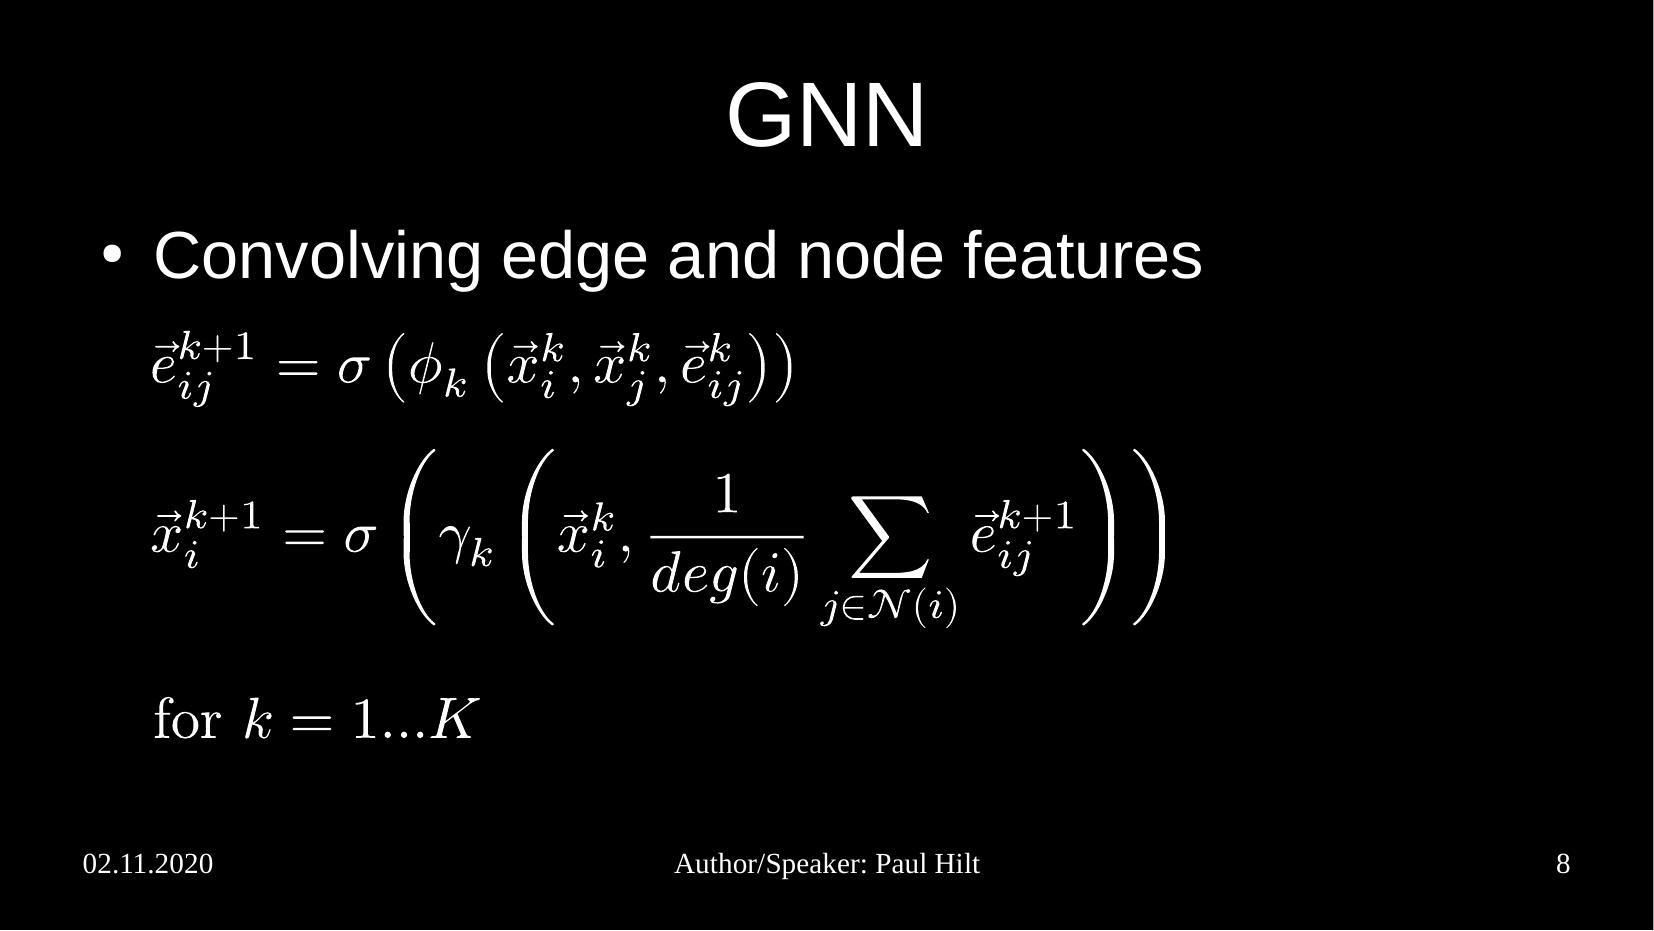

# GNN
Convolving edge and node features
8